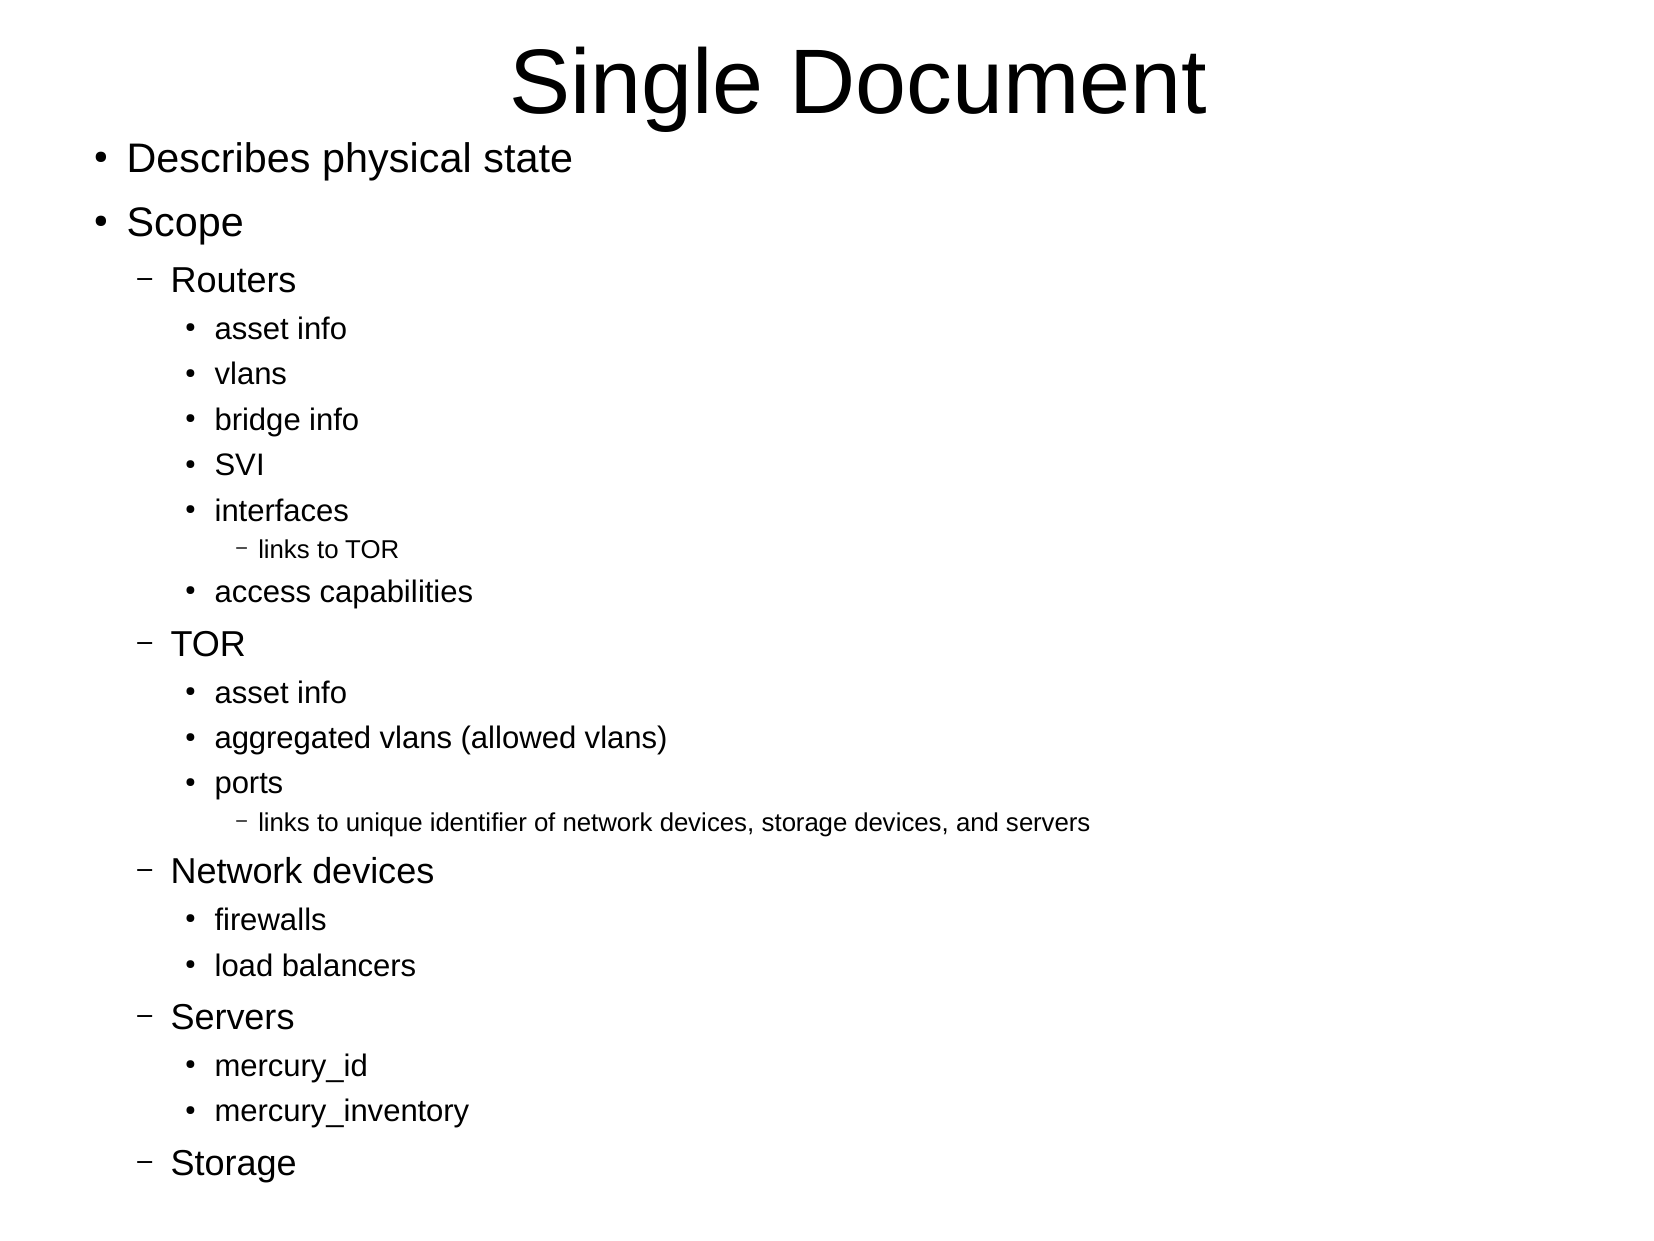

# Single Document
Describes physical state
Scope
Routers
asset info
vlans
bridge info
SVI
interfaces
links to TOR
access capabilities
TOR
asset info
aggregated vlans (allowed vlans)
ports
links to unique identifier of network devices, storage devices, and servers
Network devices
firewalls
load balancers
Servers
mercury_id
mercury_inventory
Storage